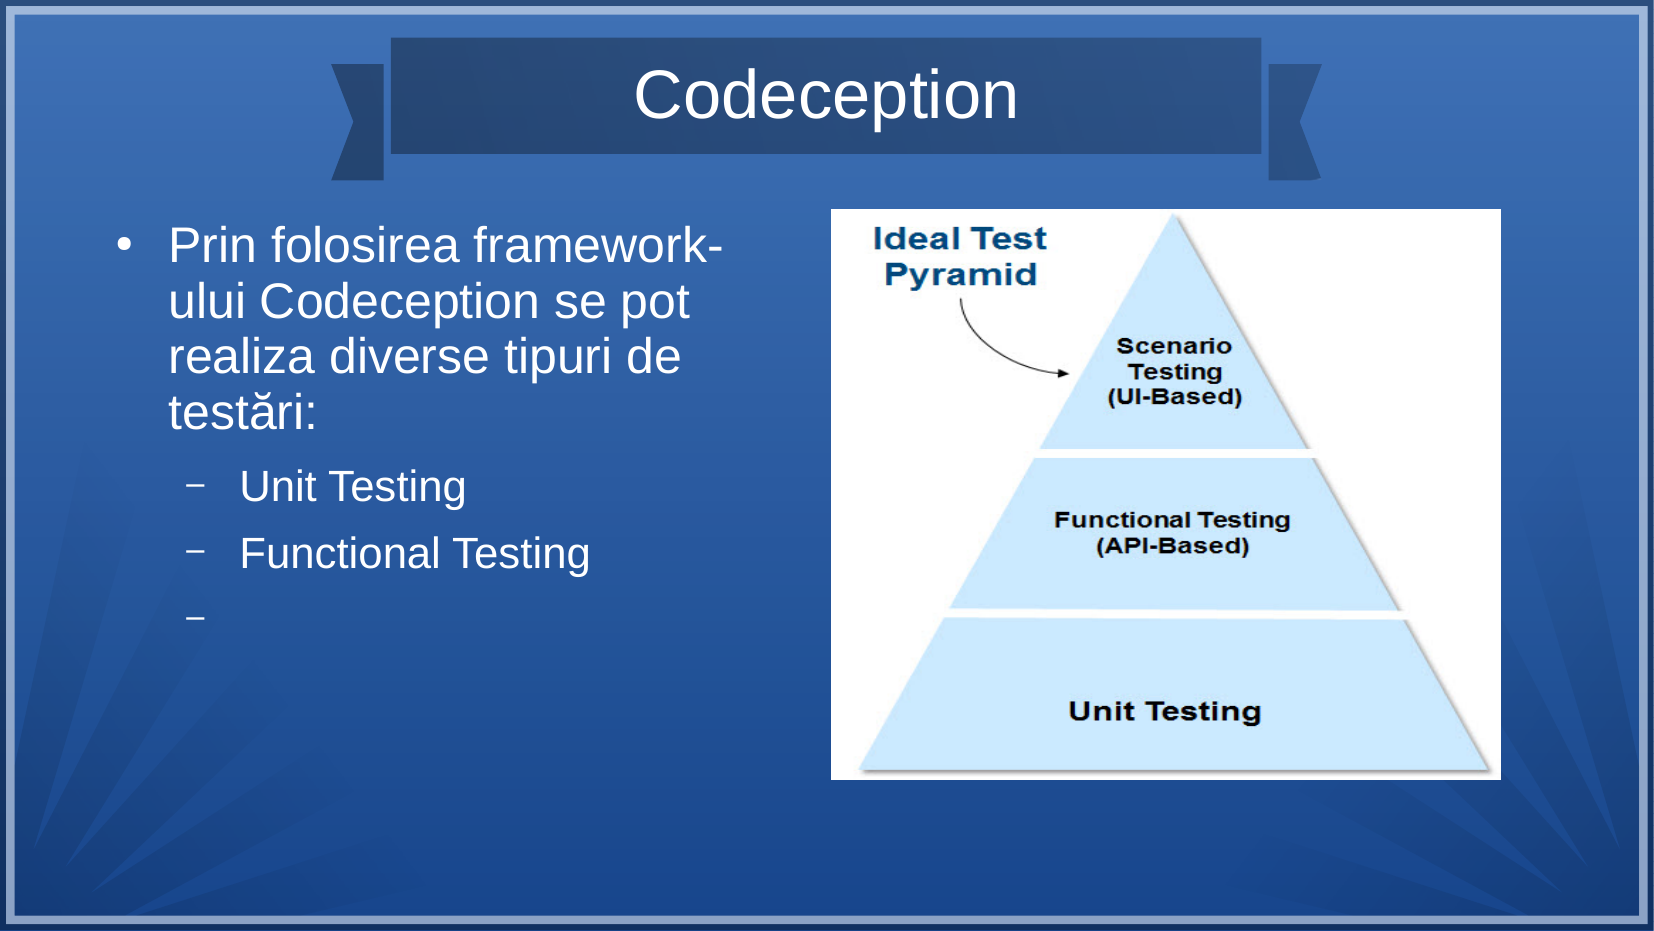

# Codeception
Prin folosirea framework-ului Codeception se pot realiza diverse tipuri de testări:
Unit Testing
Functional Testing